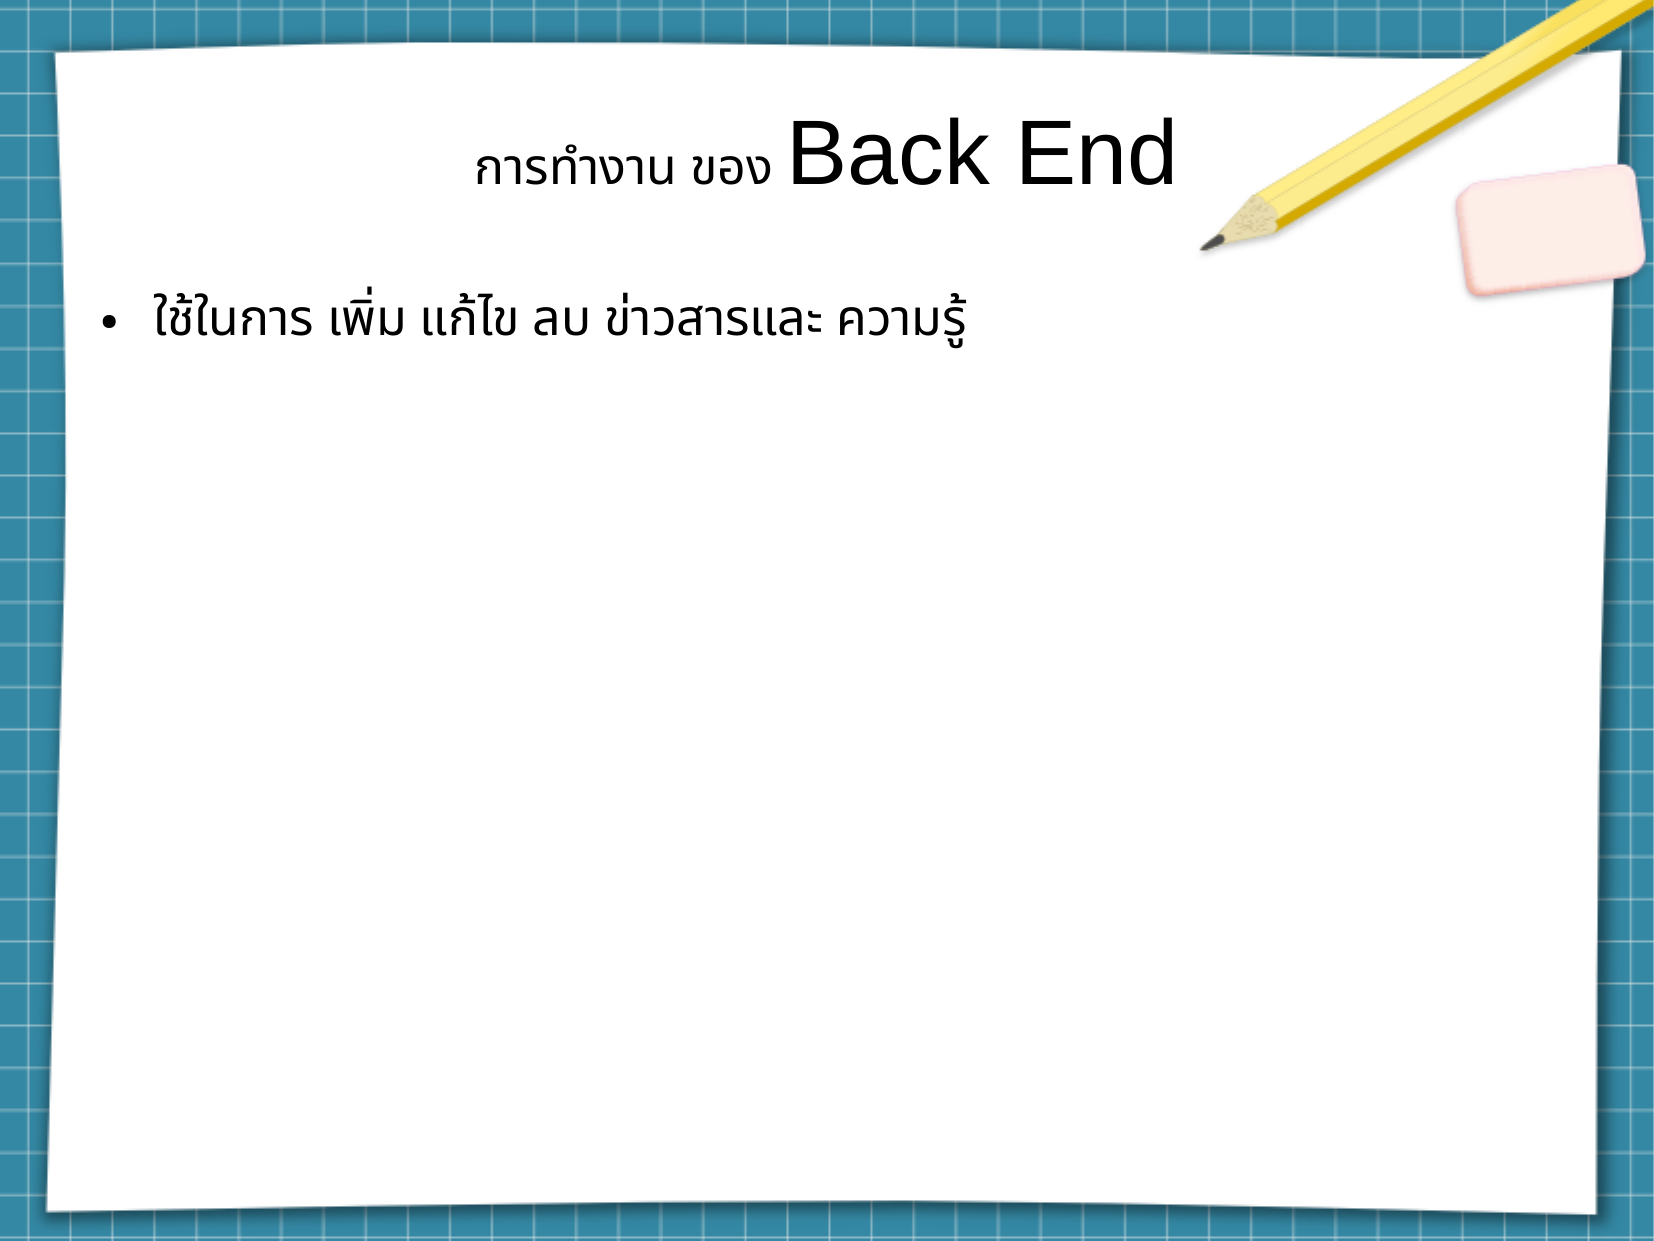

# การทำงาน ของ Back End
ใช้ในการ เพิ่ม แก้ไข ลบ ข่าวสารและ ความรู้